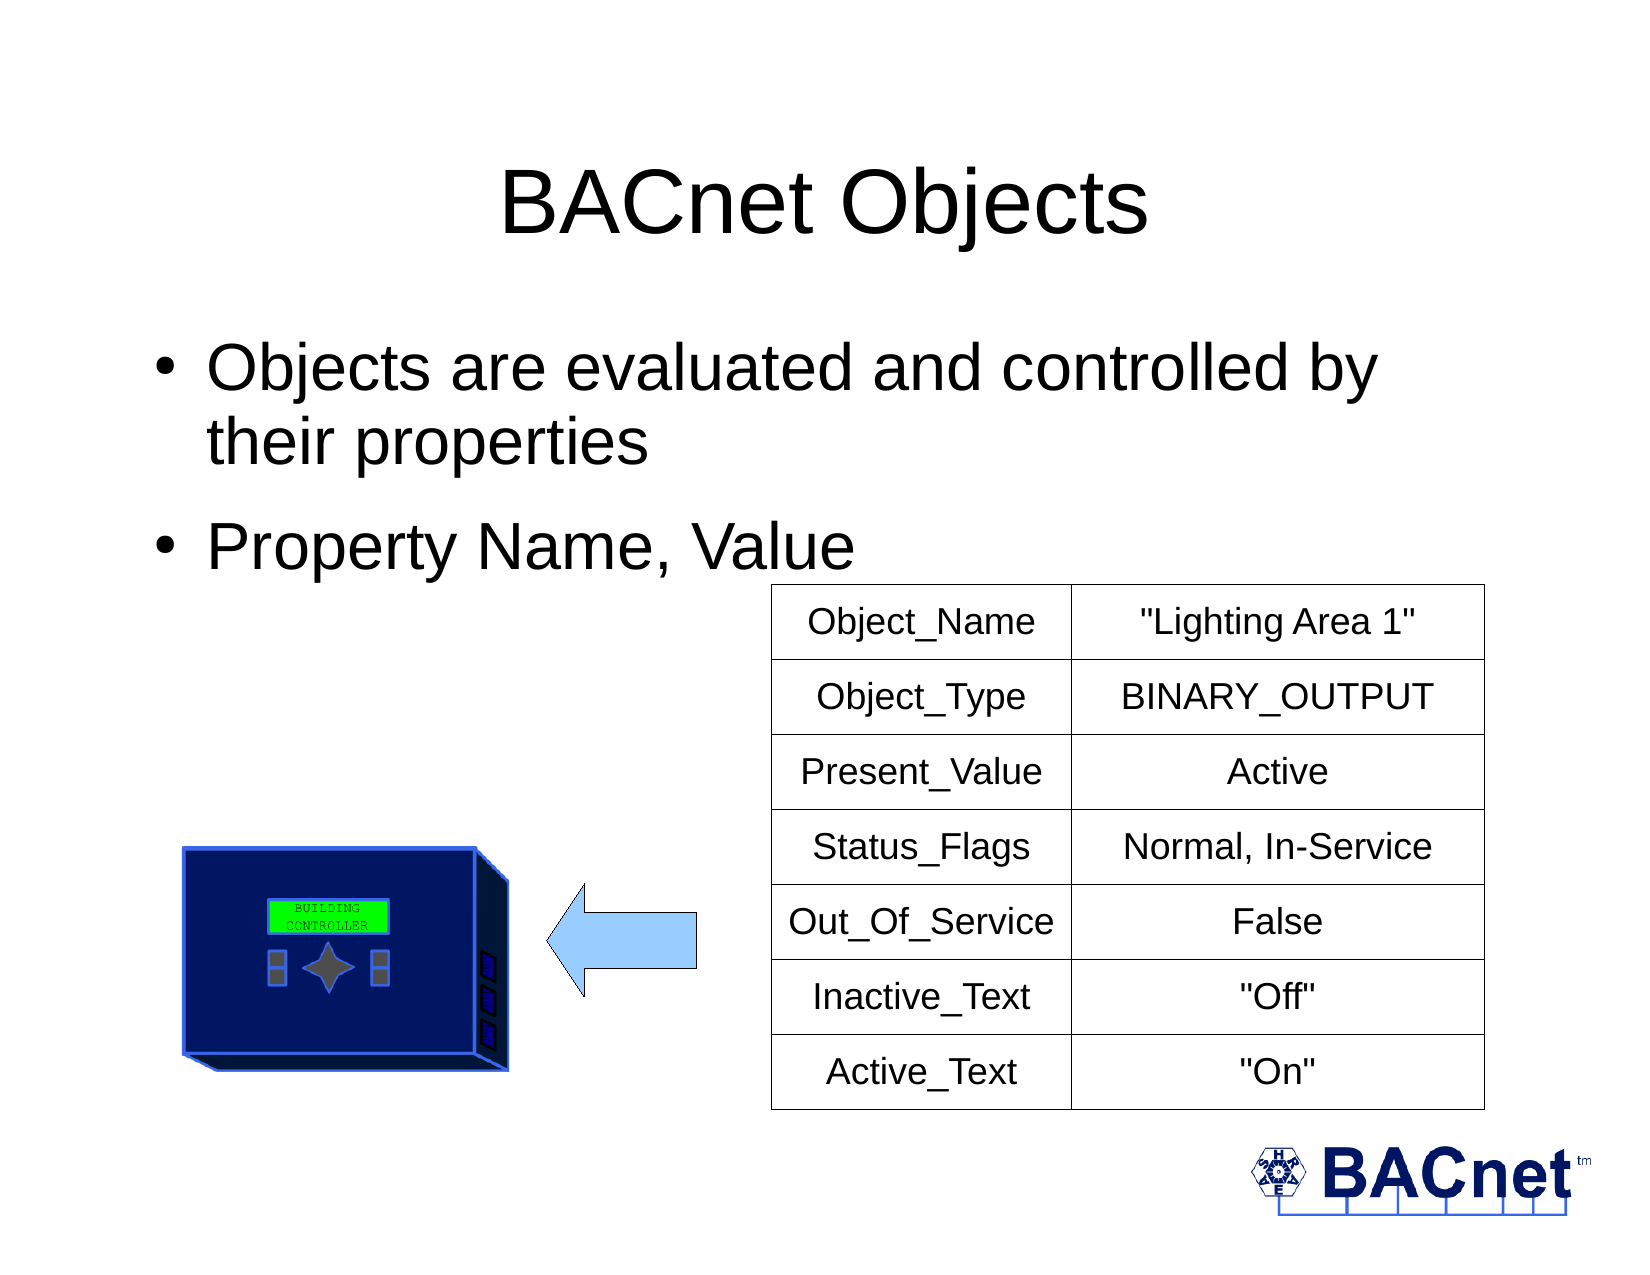

# BACnet Objects
Objects are evaluated and controlled by their properties
Property Name, Value
Object_Name
"Lighting Area 1"
Object_Type
BINARY_OUTPUT
Present_Value
Active
Status_Flags
Normal, In-Service
Out_Of_Service
False
Inactive_Text
"Off"
Active_Text
"On"